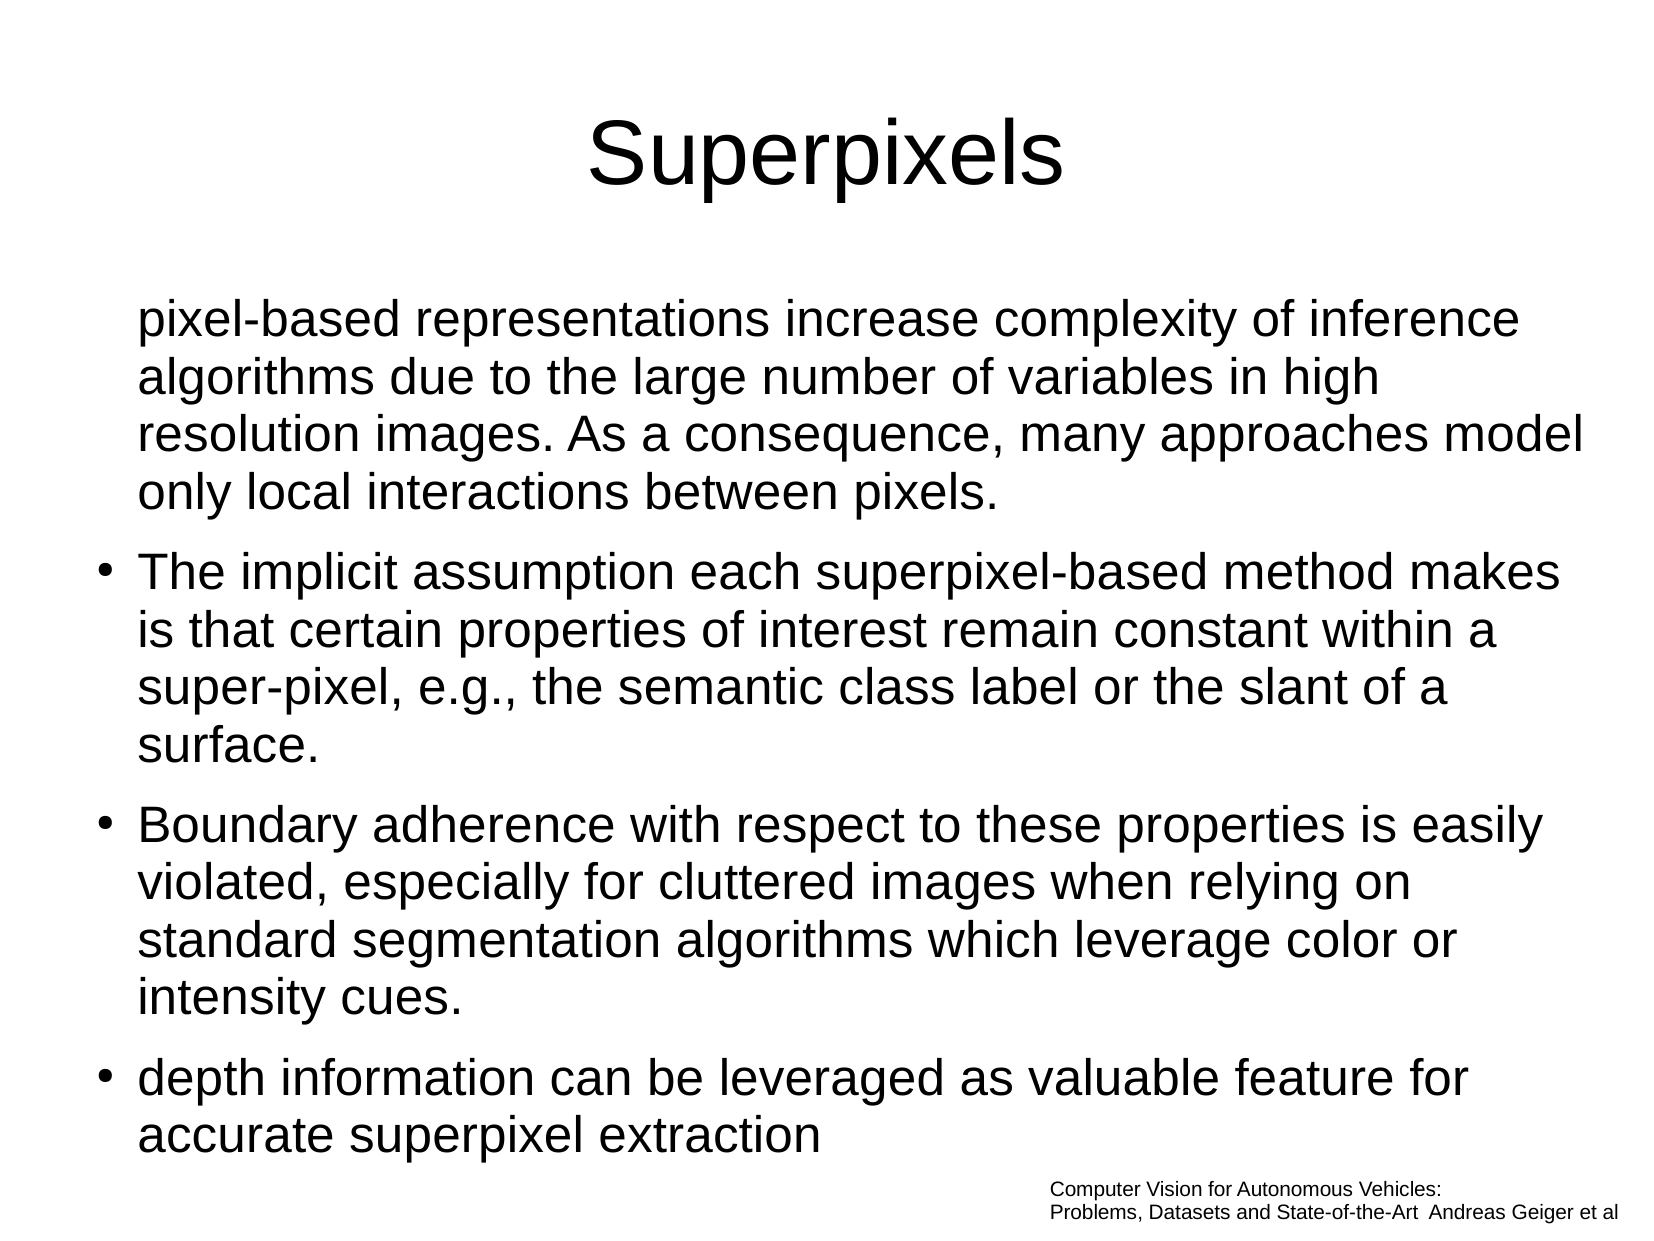

# Superpixels
pixel-based representations increase complexity of inference algorithms due to the large number of variables in high resolution images. As a consequence, many approaches model only local interactions between pixels.
The implicit assumption each superpixel-based method makes is that certain properties of interest remain constant within a super-pixel, e.g., the semantic class label or the slant of a surface.
Boundary adherence with respect to these properties is easily violated, especially for cluttered images when relying on standard segmentation algorithms which leverage color or intensity cues.
depth information can be leveraged as valuable feature for accurate superpixel extraction
Computer Vision for Autonomous Vehicles:
Problems, Datasets and State-of-the-Art Andreas Geiger et al